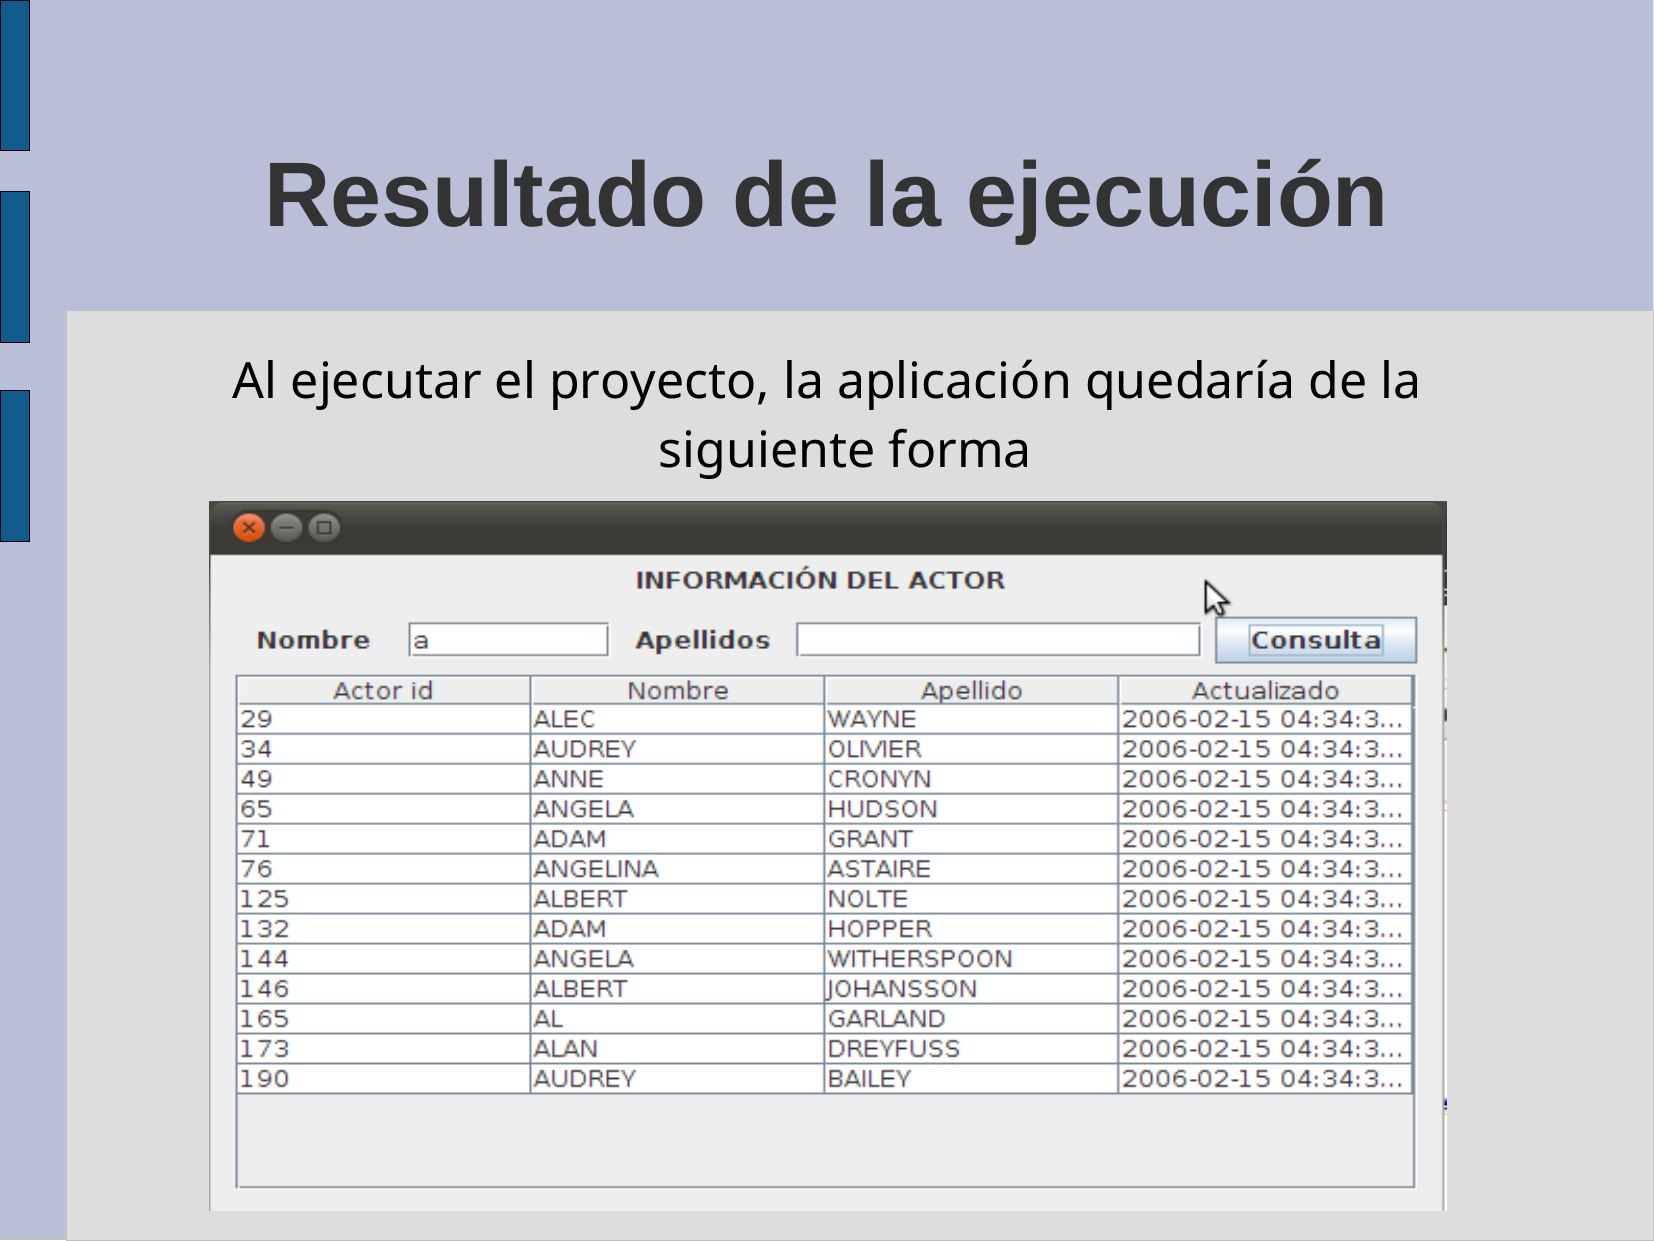

# Resultado de la ejecución
Al ejecutar el proyecto, la aplicación quedaría de la siguiente forma